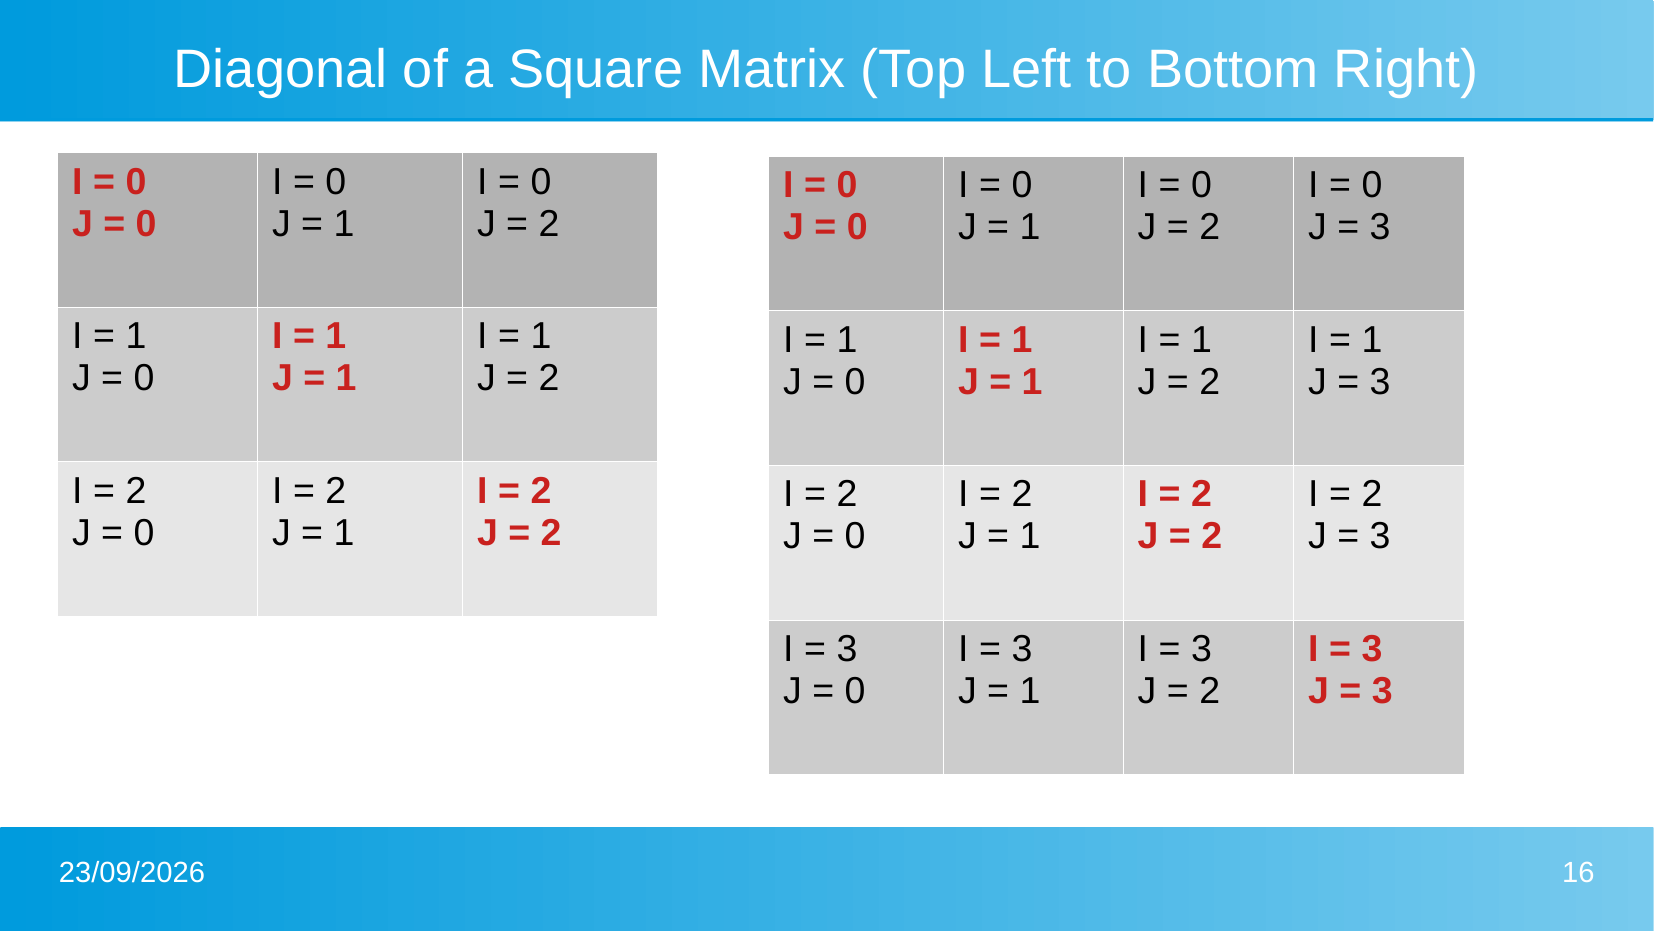

# Diagonal of a Square Matrix (Top Left to Bottom Right)
| I = 0 J = 0 | I = 0 J = 1 | I = 0 J = 2 |
| --- | --- | --- |
| I = 1 J = 0 | I = 1 J = 1 | I = 1 J = 2 |
| I = 2 J = 0 | I = 2 J = 1 | I = 2 J = 2 |
| I = 0 J = 0 | I = 0 J = 1 | I = 0 J = 2 | I = 0 J = 3 |
| --- | --- | --- | --- |
| I = 1 J = 0 | I = 1 J = 1 | I = 1 J = 2 | I = 1 J = 3 |
| I = 2 J = 0 | I = 2 J = 1 | I = 2 J = 2 | I = 2 J = 3 |
| I = 3 J = 0 | I = 3 J = 1 | I = 3 J = 2 | I = 3 J = 3 |
16